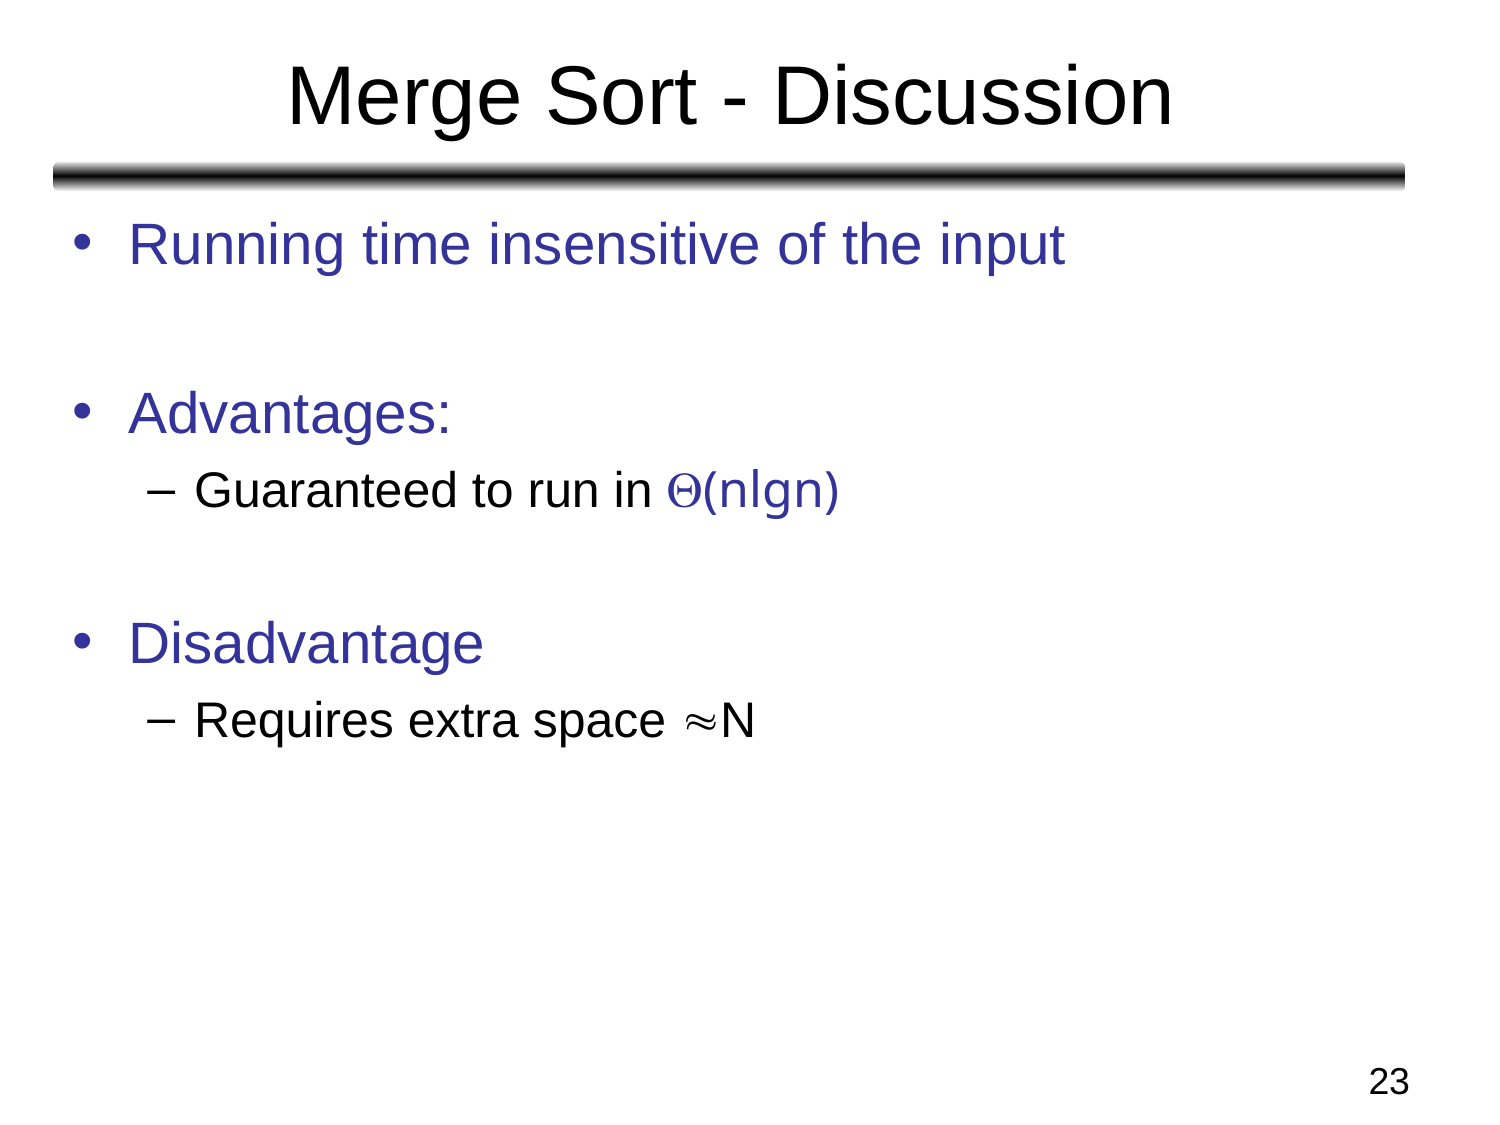

# Merge Sort - Discussion
Running time insensitive of the input
Advantages:
Guaranteed to run in (nlgn)
Disadvantage
Requires extra space N
23